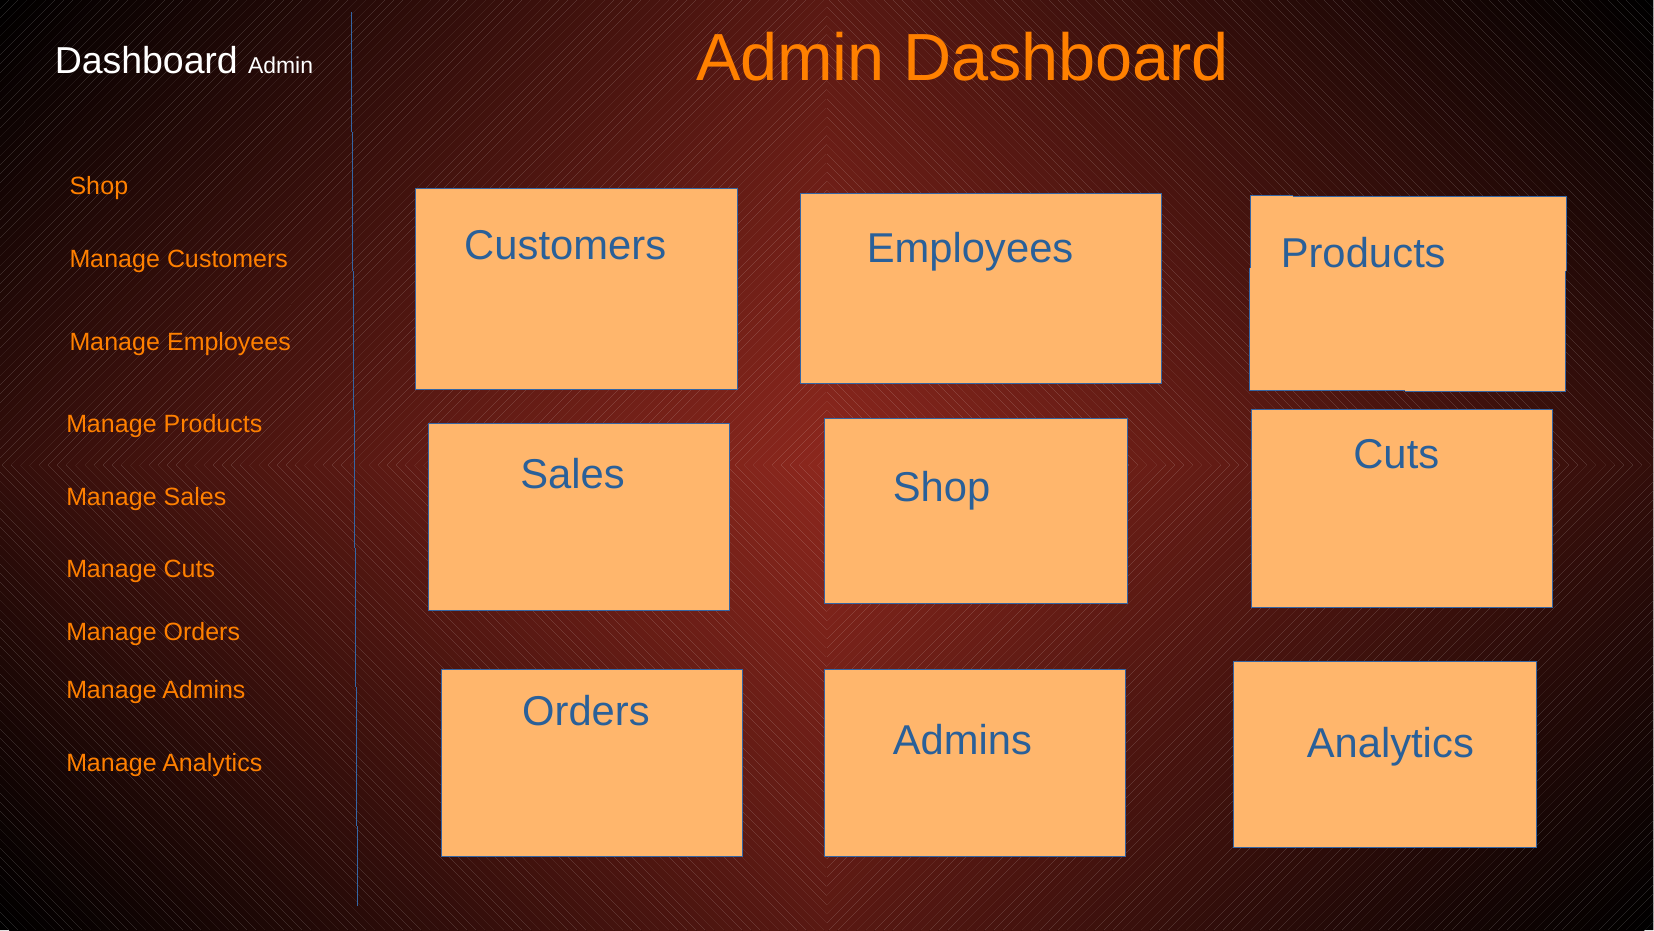

Admin Dashboard
Dashboard Admin
Shop
Customers
Employees
Products
Manage Customers
Manage Employees
Manage Products
Cuts
Sales
Shop
Manage Sales
Shop
Manage Cuts
Manage Orders
Manage Admins
Orders
Admins
Analytics
Manage Analytics